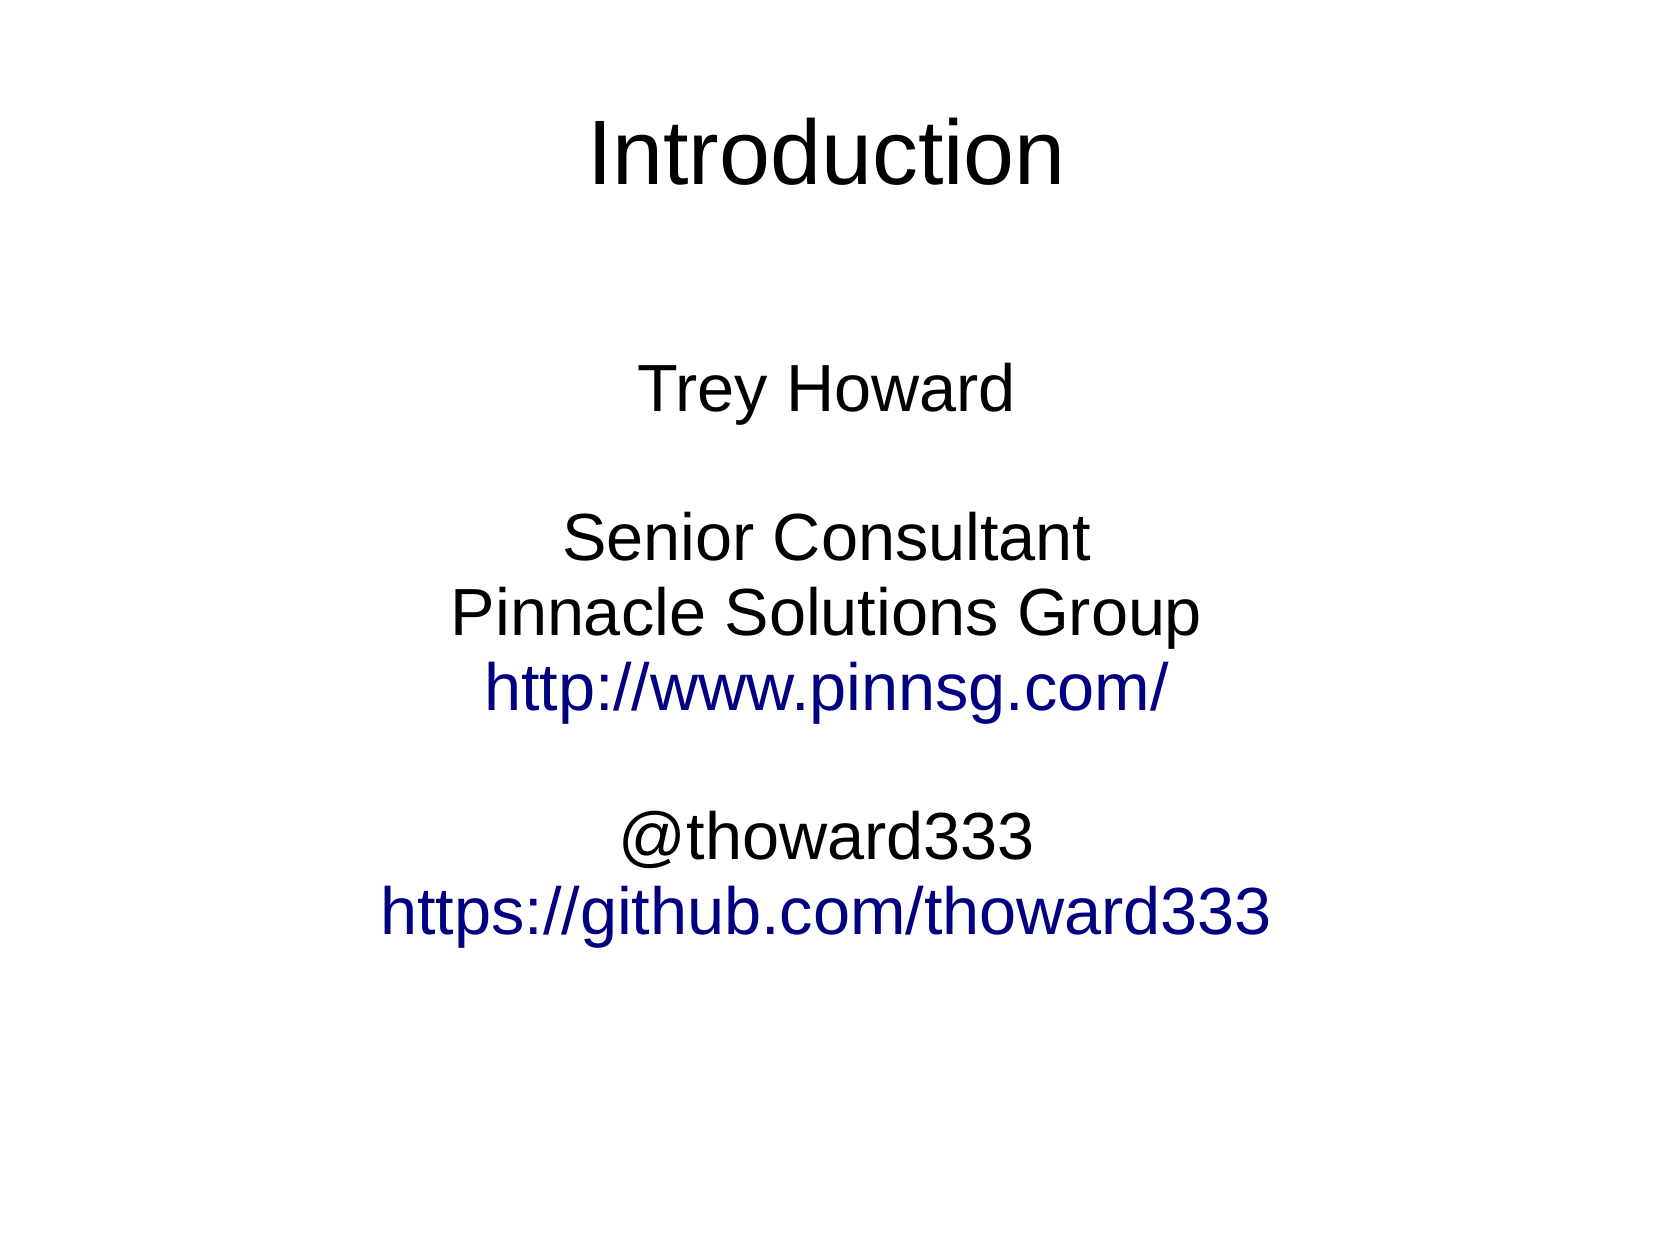

# Introduction
Trey Howard
Senior Consultant
Pinnacle Solutions Group
http://www.pinnsg.com/
@thoward333
https://github.com/thoward333